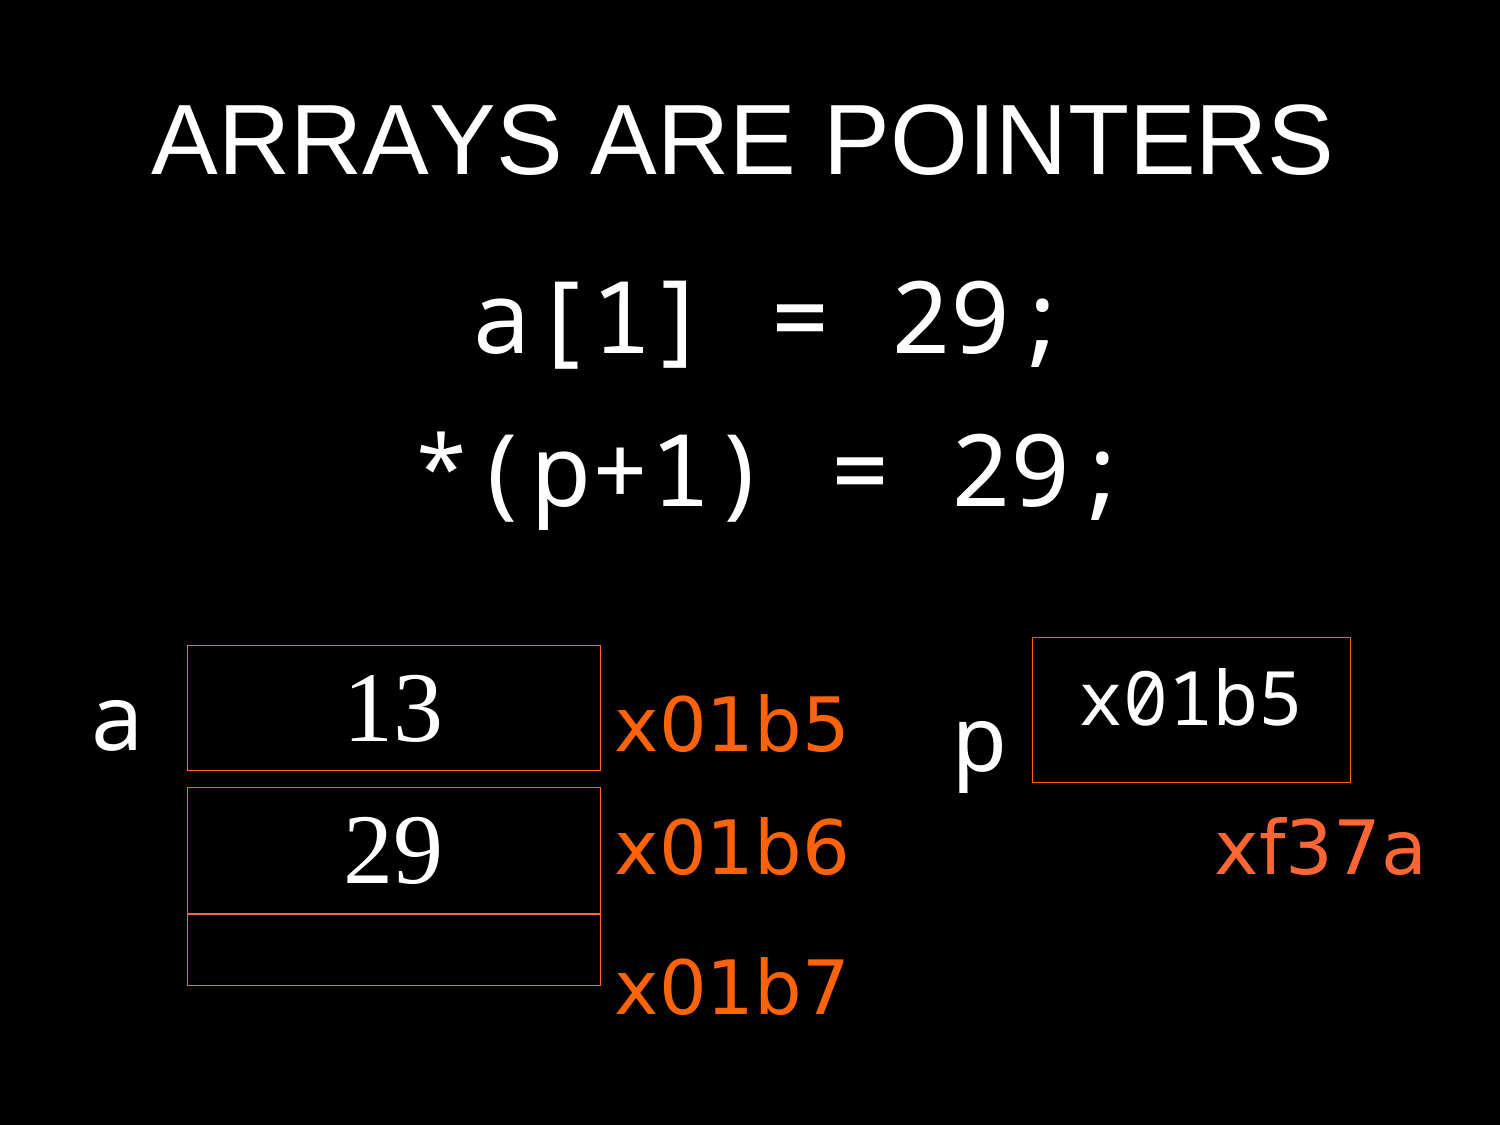

# ARRAYS ARE POINTERS
a[1] = 29;
*(p+1) = 29;
x01b5
a
13
p
x01b5
29
x01b6
xf37a
x01b7